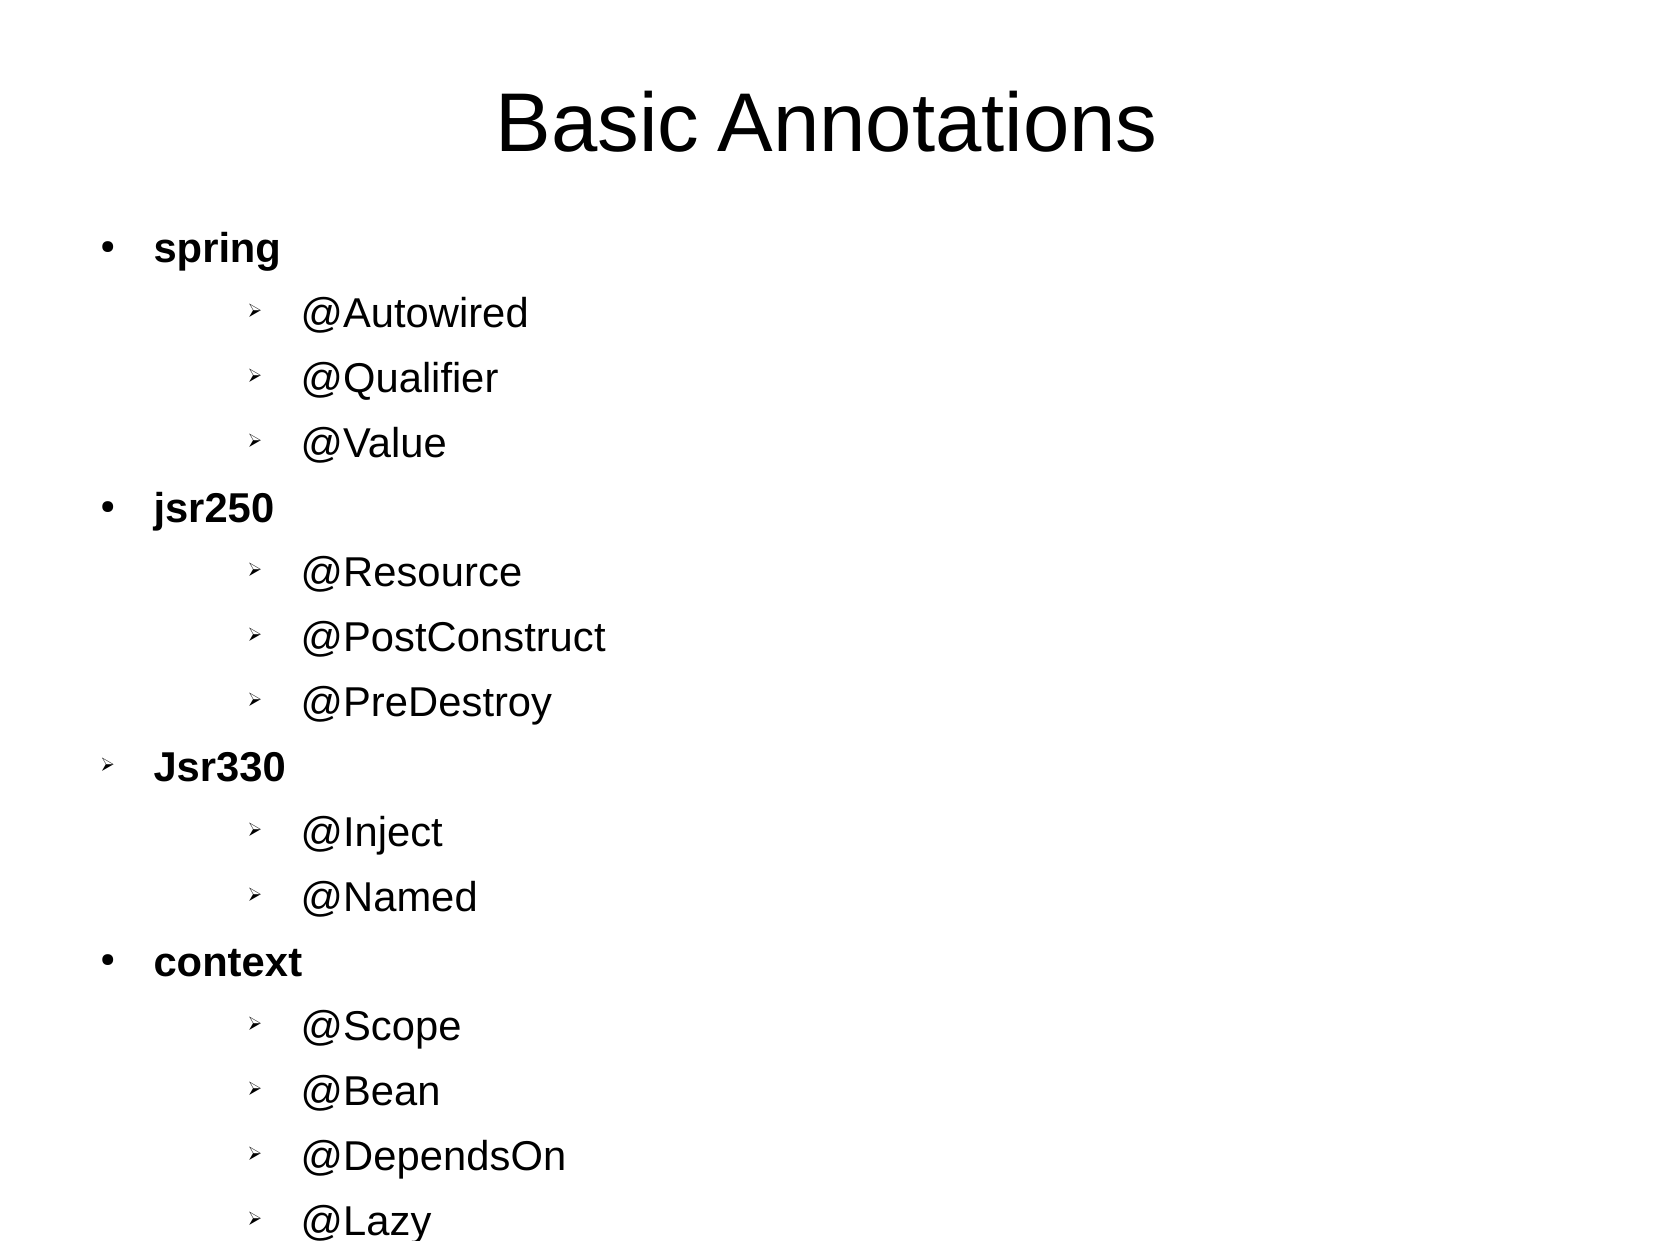

# Basic Annotations
spring
@Autowired
@Qualifier
@Value
jsr250
@Resource
@PostConstruct
@PreDestroy
Jsr330
@Inject
@Named
context
@Scope
@Bean
@DependsOn
@Lazy
transactional
@Transactional